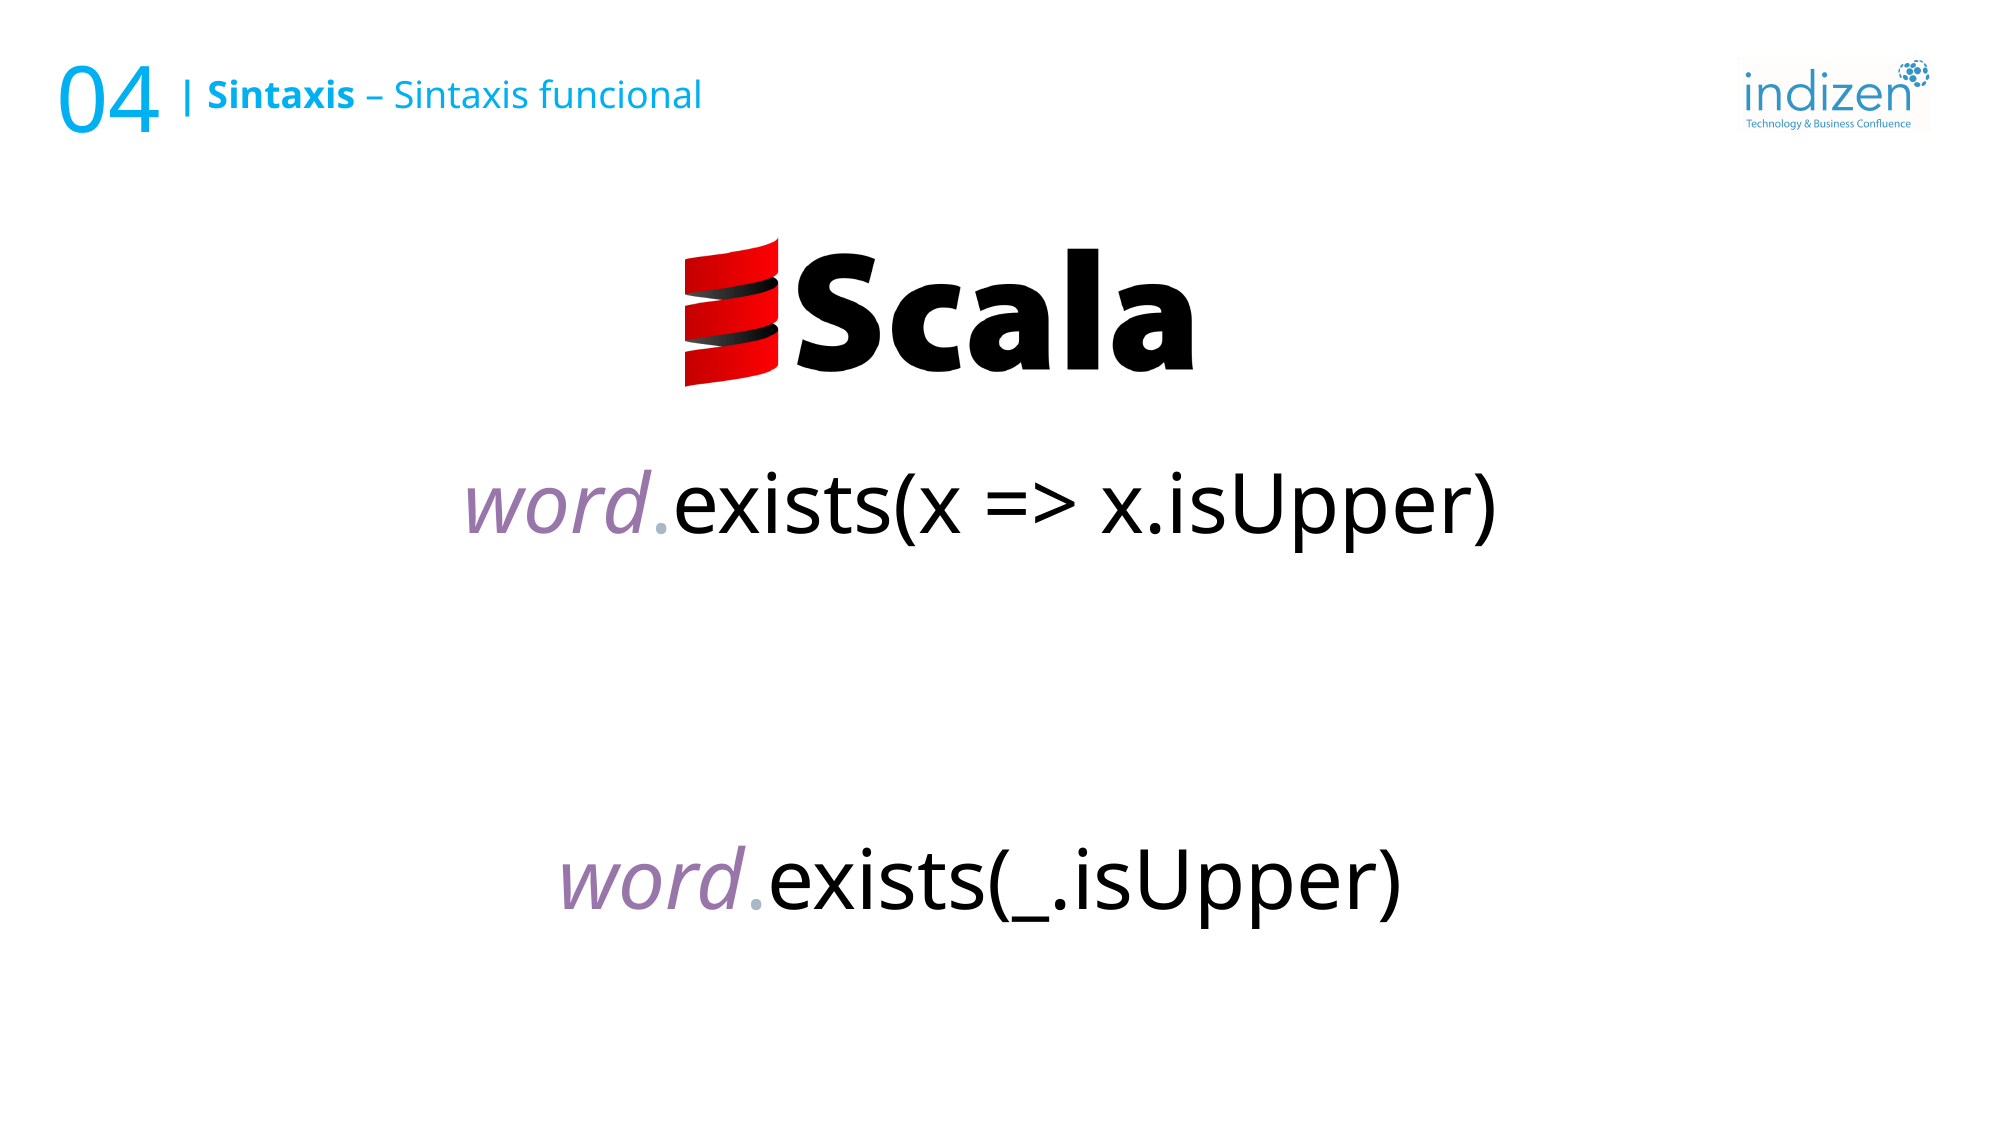

04
| Sintaxis – Sintaxis funcional
word.exists(x => x.isUpper)
word.exists(_.isUpper)